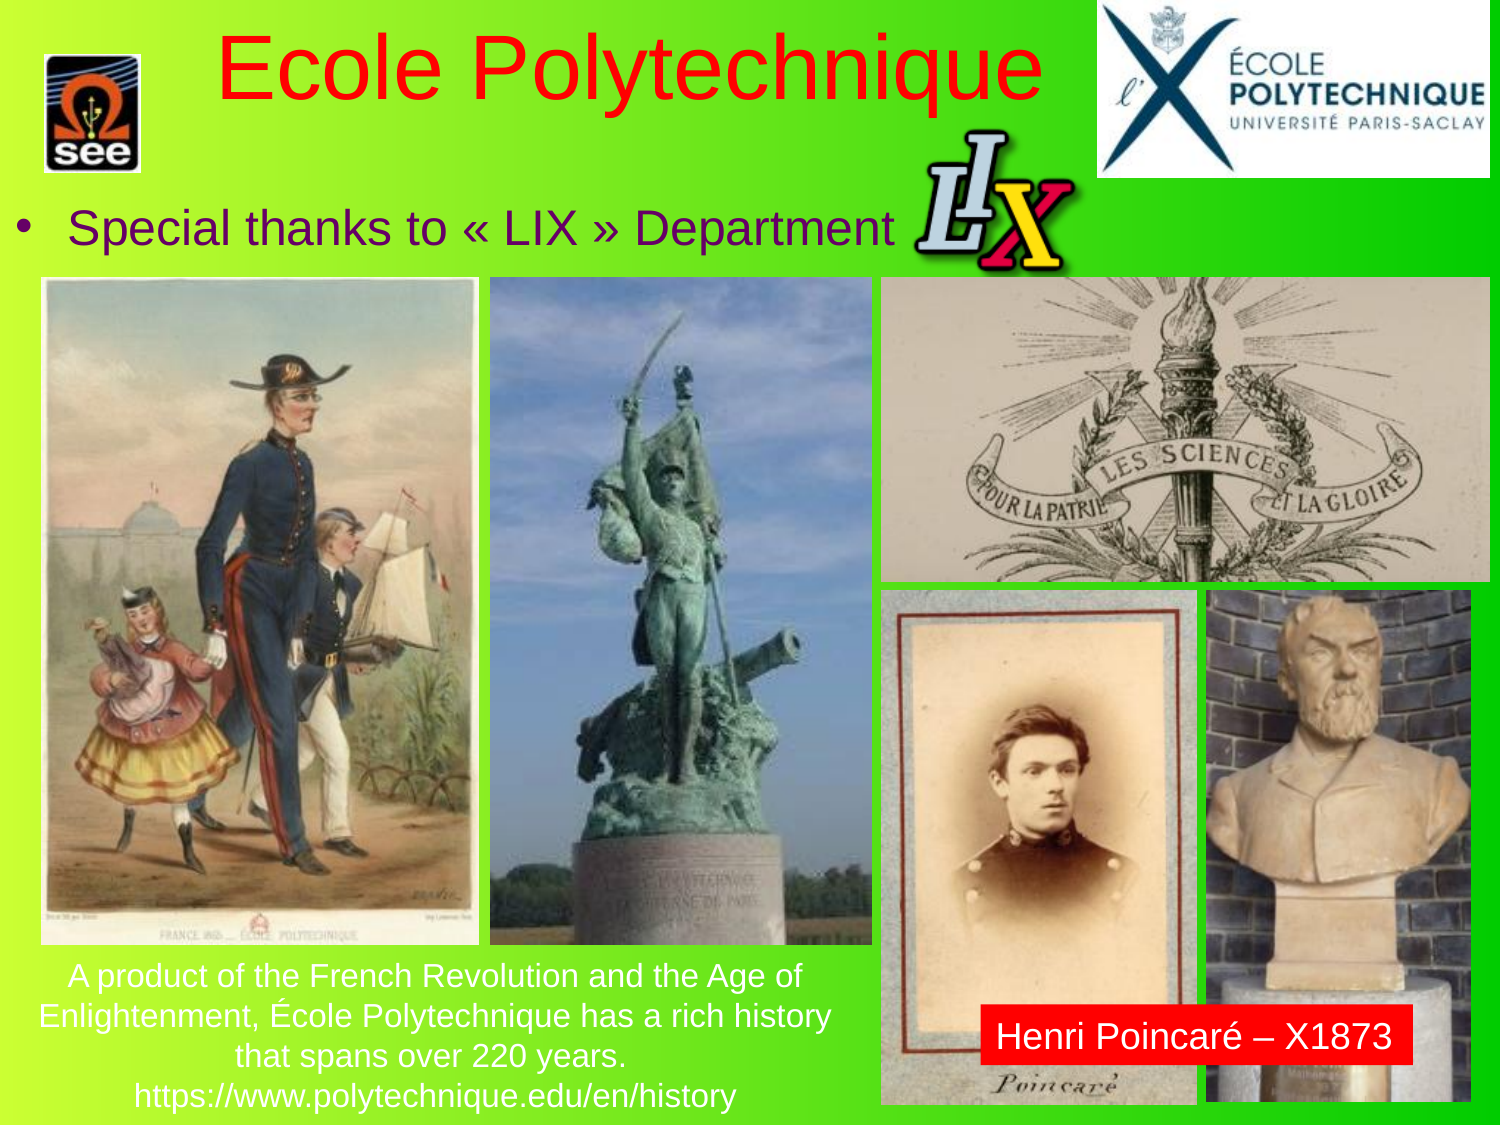

Ecole Polytechnique
Special thanks to « LIX » Department
A product of the French Revolution and the Age of Enlightenment, École Polytechnique has a rich history that spans over 220 years.
 https://www.polytechnique.edu/en/history
Henri Poincaré – X1873